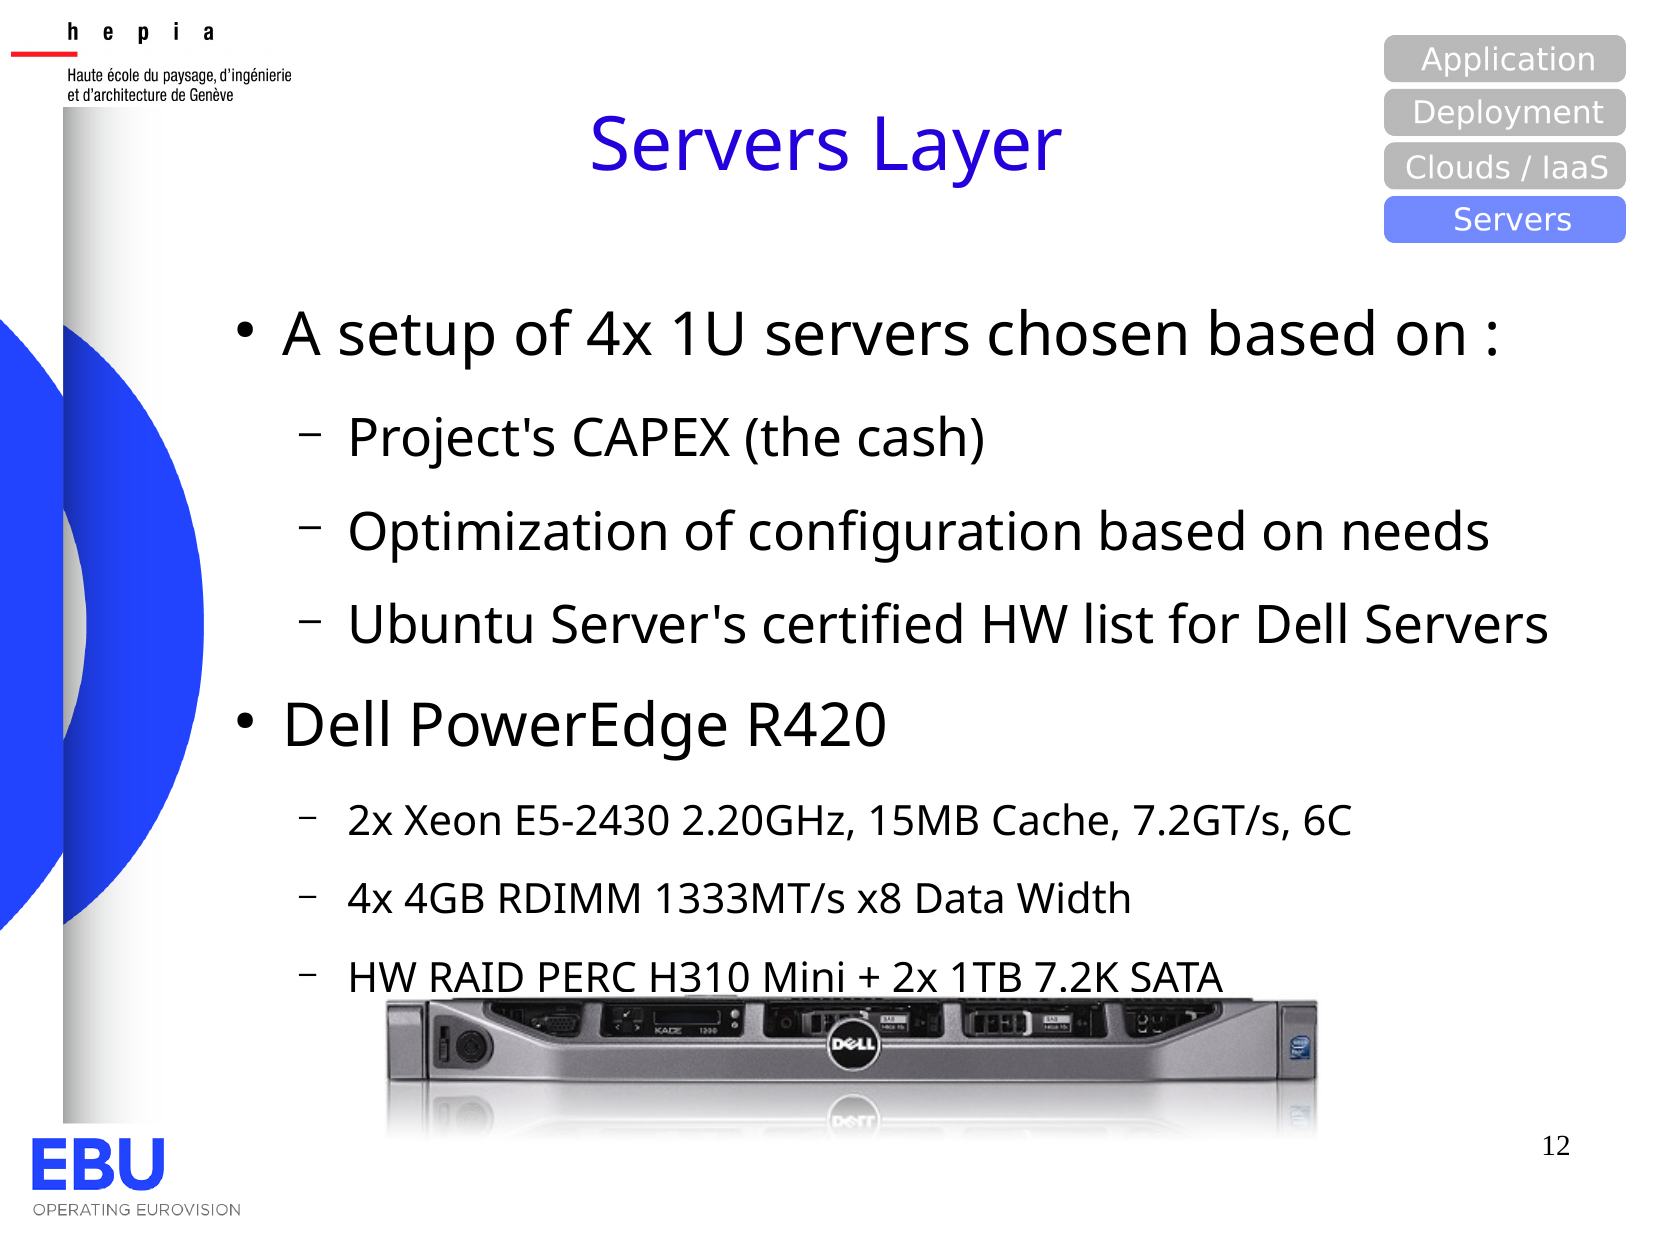

# Servers Layer
A setup of 4x 1U servers chosen based on :
Project's CAPEX (the cash)
Optimization of configuration based on needs
Ubuntu Server's certified HW list for Dell Servers
Dell PowerEdge R420
2x Xeon E5-2430 2.20GHz, 15MB Cache, 7.2GT/s, 6C
4x 4GB RDIMM 1333MT/s x8 Data Width
HW RAID PERC H310 Mini + 2x 1TB 7.2K SATA
12